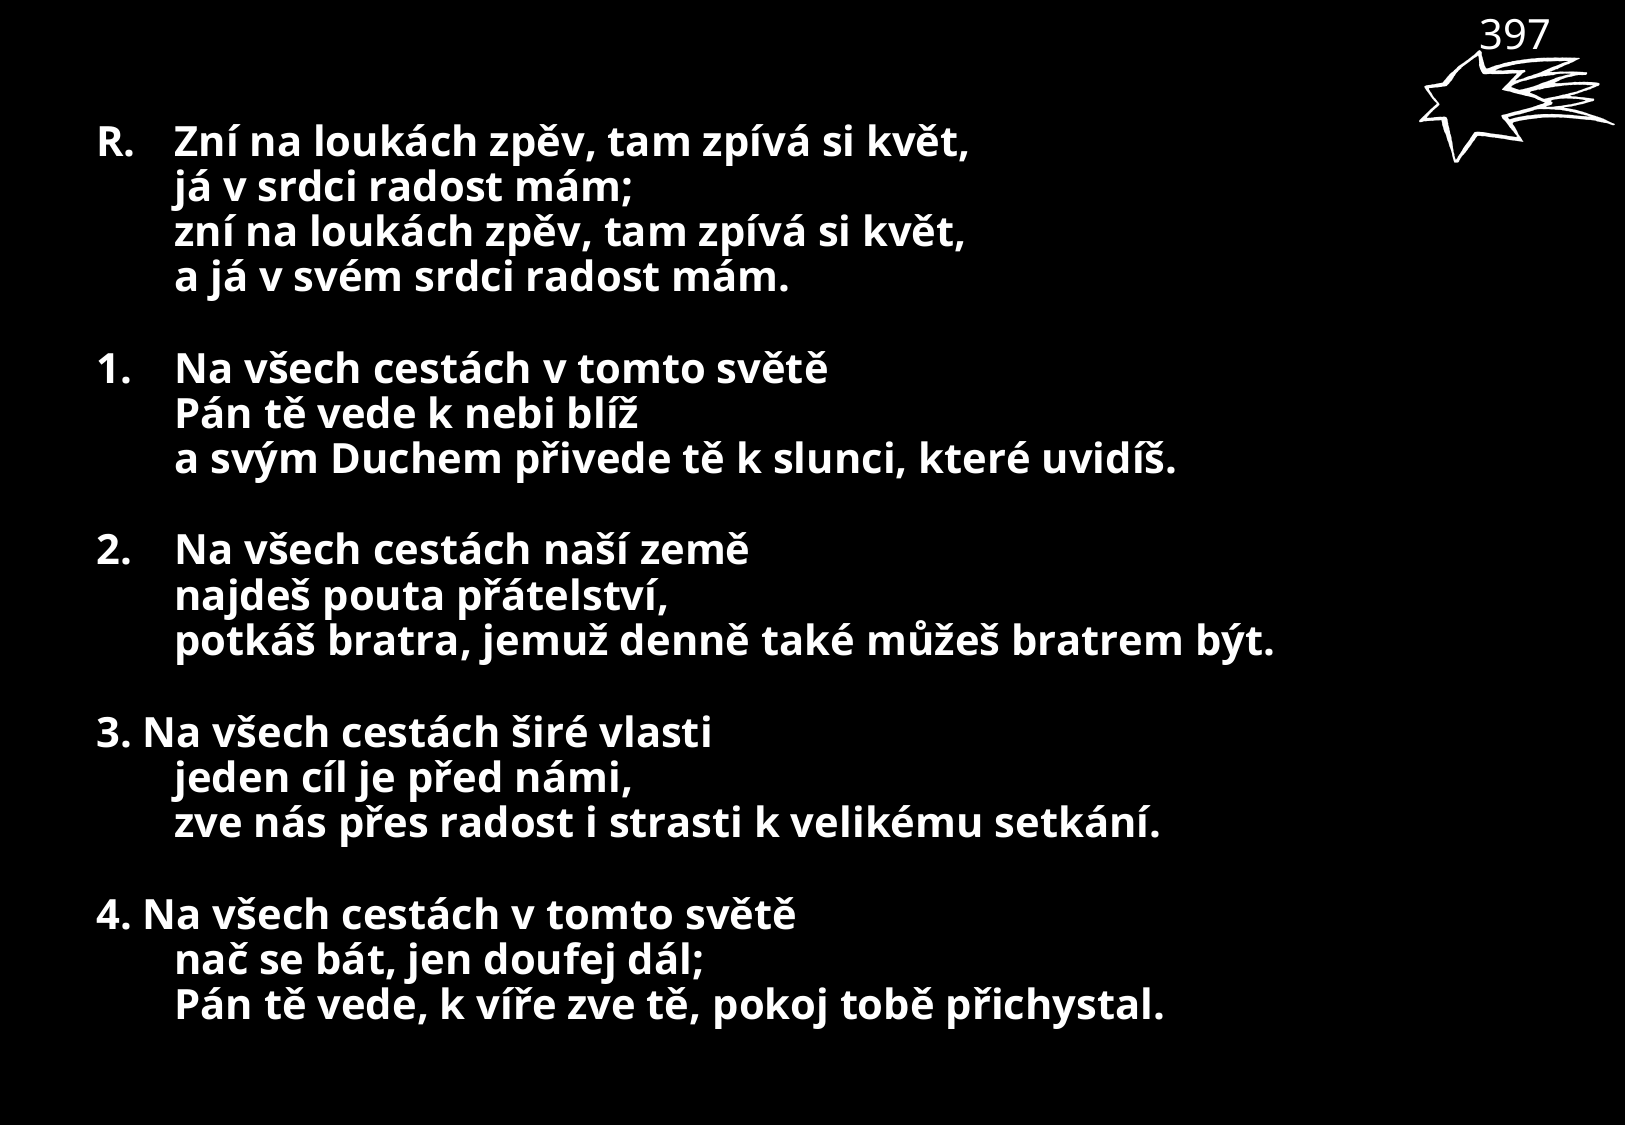

397
# R. 	Zní na loukách zpěv, tam zpívá si květ, já v srdci radost mám; zní na loukách zpěv, tam zpívá si květ, a já v svém srdci radost mám.
1. 	Na všech cestách v tomto světě
Pán tě vede k nebi blíž
a svým Duchem přivede tě k slunci, které uvidíš.
2. 	Na všech cestách naší země
najdeš pouta přátelství,
potkáš bratra, jemuž denně také můžeš bratrem být.
3. Na všech cestách širé vlasti
jeden cíl je před námi,
zve nás přes radost i strasti k velikému setkání.
4. Na všech cestách v tomto světě
nač se bát, jen doufej dál;
Pán tě vede, k víře zve tě, pokoj tobě přichystal.